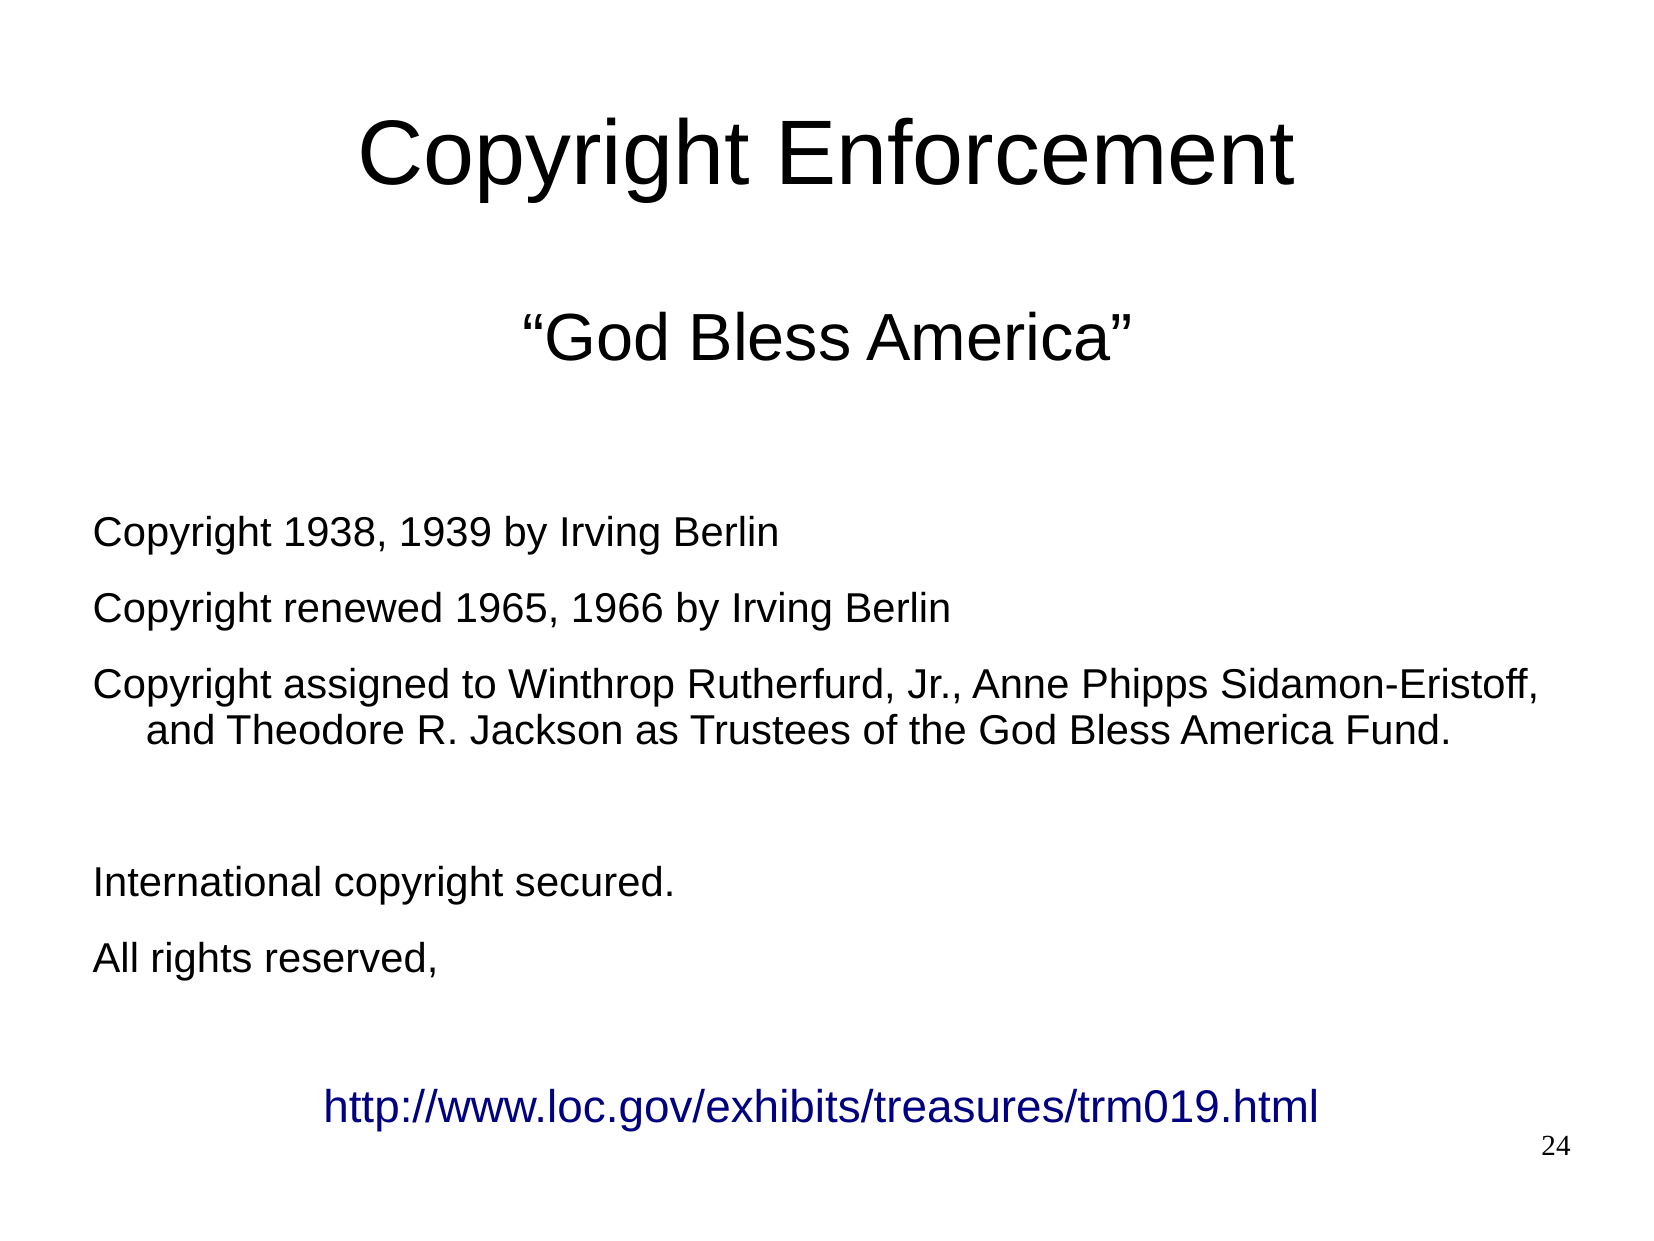

# Copyright Enforcement
“God Bless America”
Copyright 1938, 1939 by Irving Berlin
Copyright renewed 1965, 1966 by Irving Berlin
Copyright assigned to Winthrop Rutherfurd, Jr., Anne Phipps Sidamon-Eristoff, and Theodore R. Jackson as Trustees of the God Bless America Fund.
International copyright secured.
All rights reserved,
http://www.loc.gov/exhibits/treasures/trm019.html
24